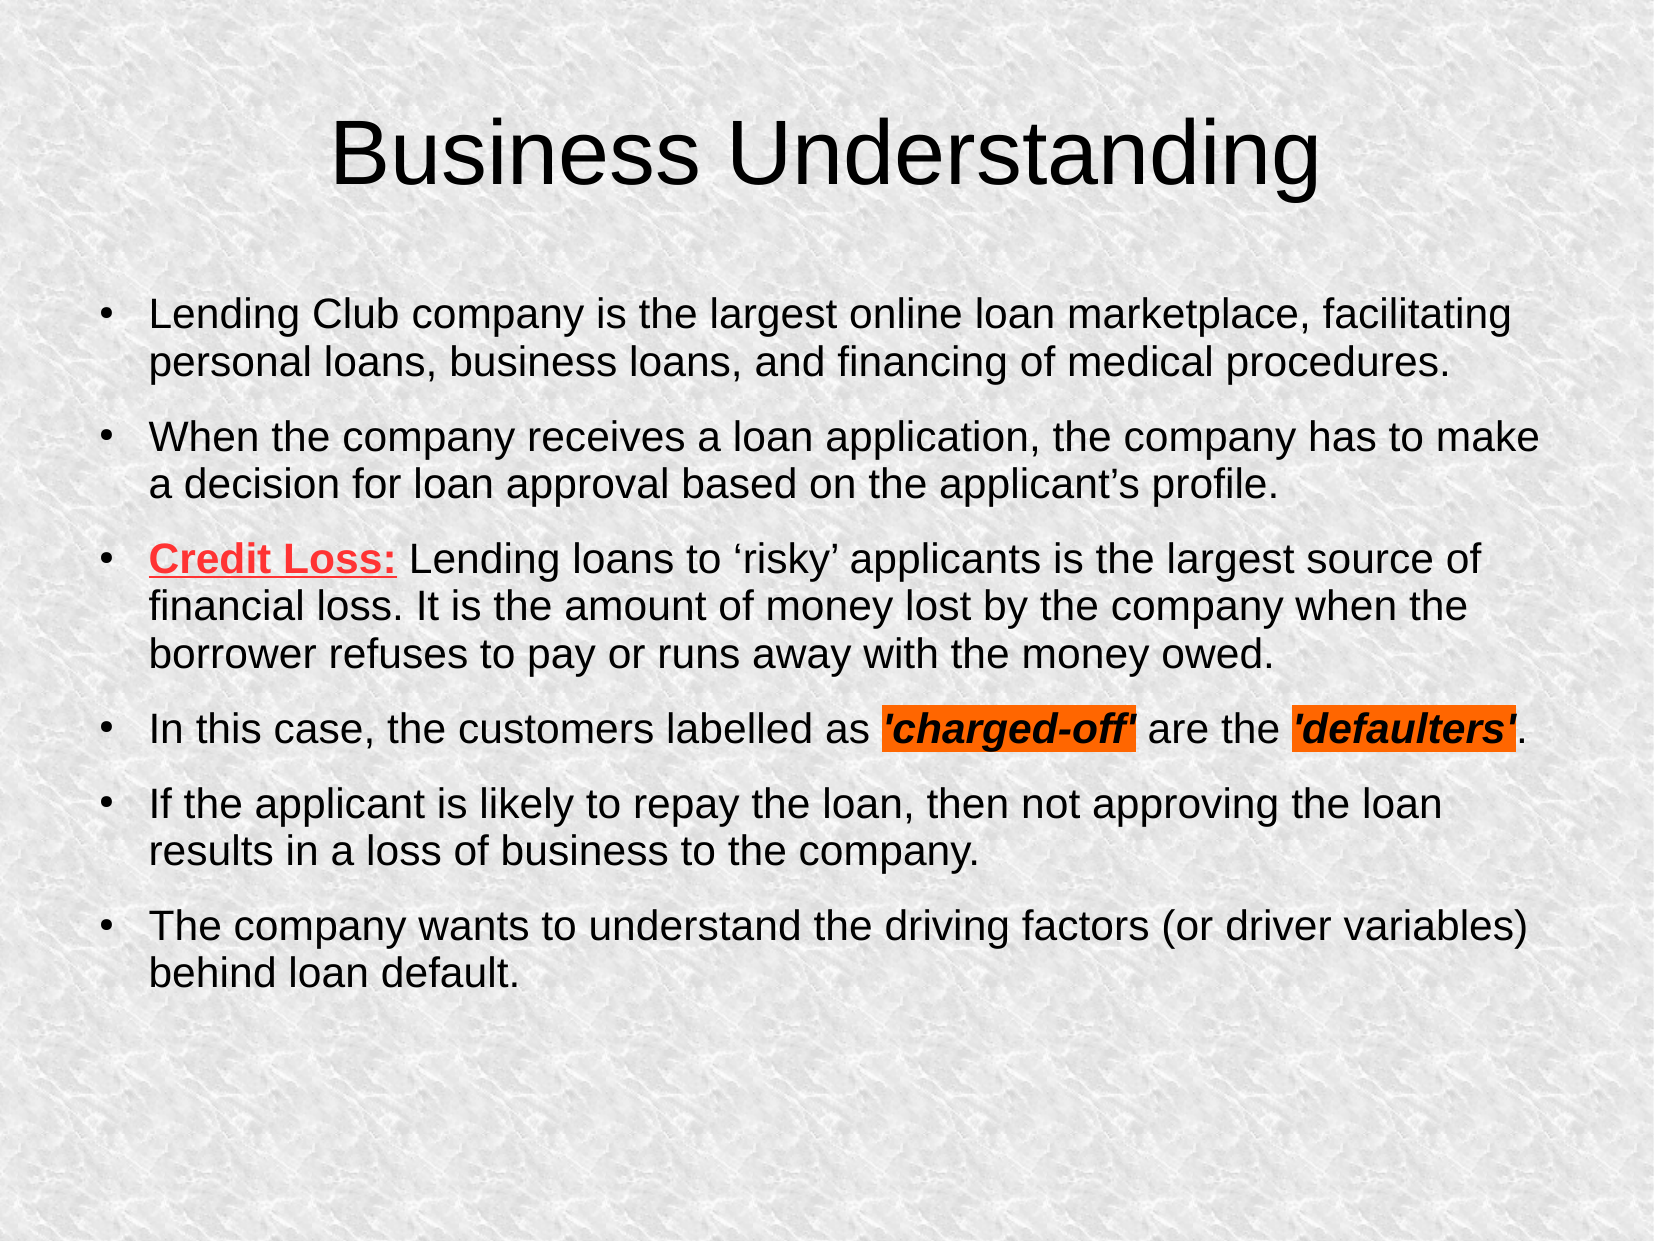

# Business Understanding
Lending Club company is the largest online loan marketplace, facilitating personal loans, business loans, and financing of medical procedures.
When the company receives a loan application, the company has to make a decision for loan approval based on the applicant’s profile.
Credit Loss: Lending loans to ‘risky’ applicants is the largest source of financial loss. It is the amount of money lost by the company when the borrower refuses to pay or runs away with the money owed.
In this case, the customers labelled as 'charged-off' are the 'defaulters'.
If the applicant is likely to repay the loan, then not approving the loan results in a loss of business to the company.
The company wants to understand the driving factors (or driver variables) behind loan default.